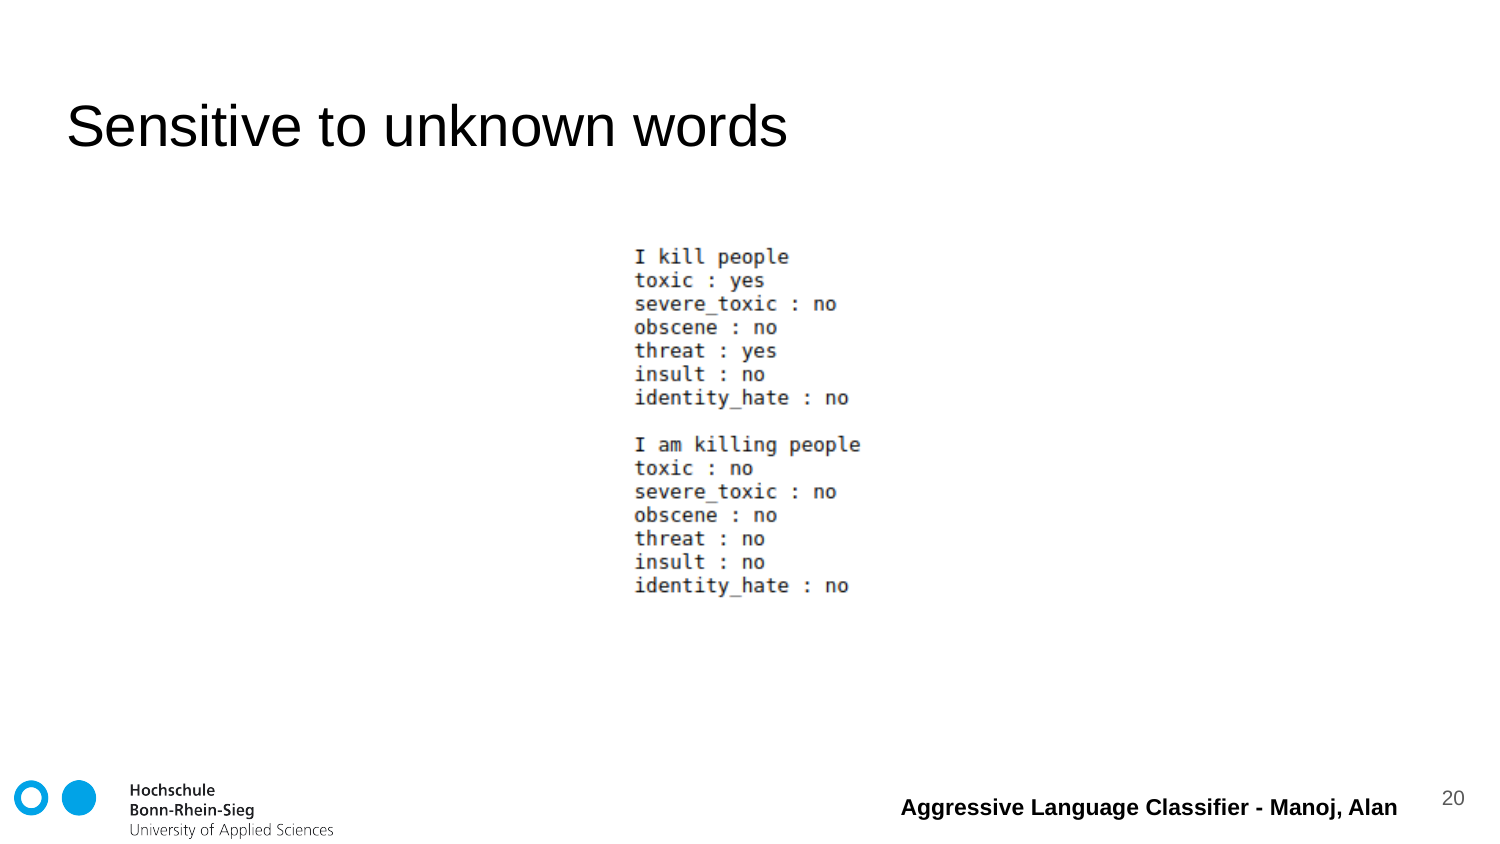

# Sensitive to unknown words
Aggressive Language Classifier - Manoj, Alan